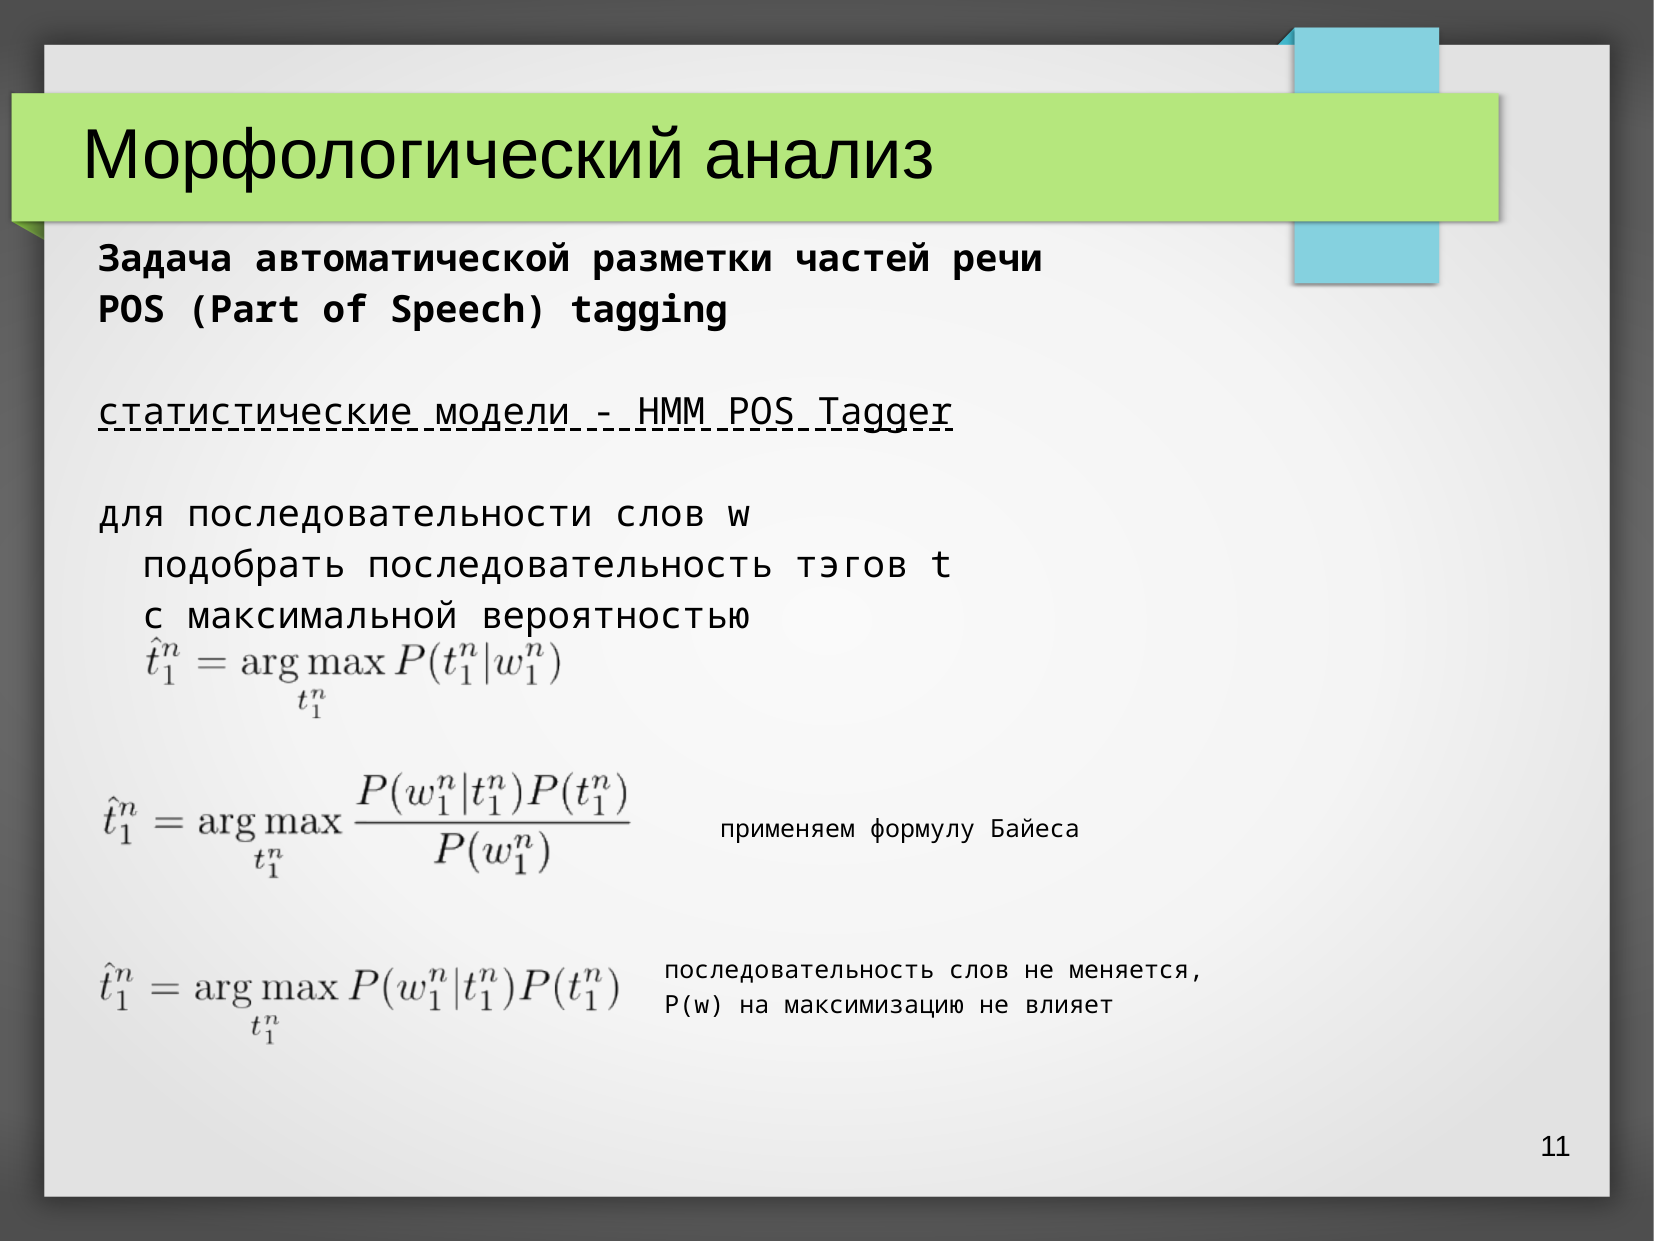

# Морфологический анализ
Задача автоматической разметки частей речи
POS (Part of Speech) tagging
статистические модели - HMM POS Tagger
для последовательности слов w
 подобрать последовательность тэгов t
 с максимальной вероятностью
применяем формулу Байеса
последовательность слов не меняется,
P(w) на максимизацию не влияет
11